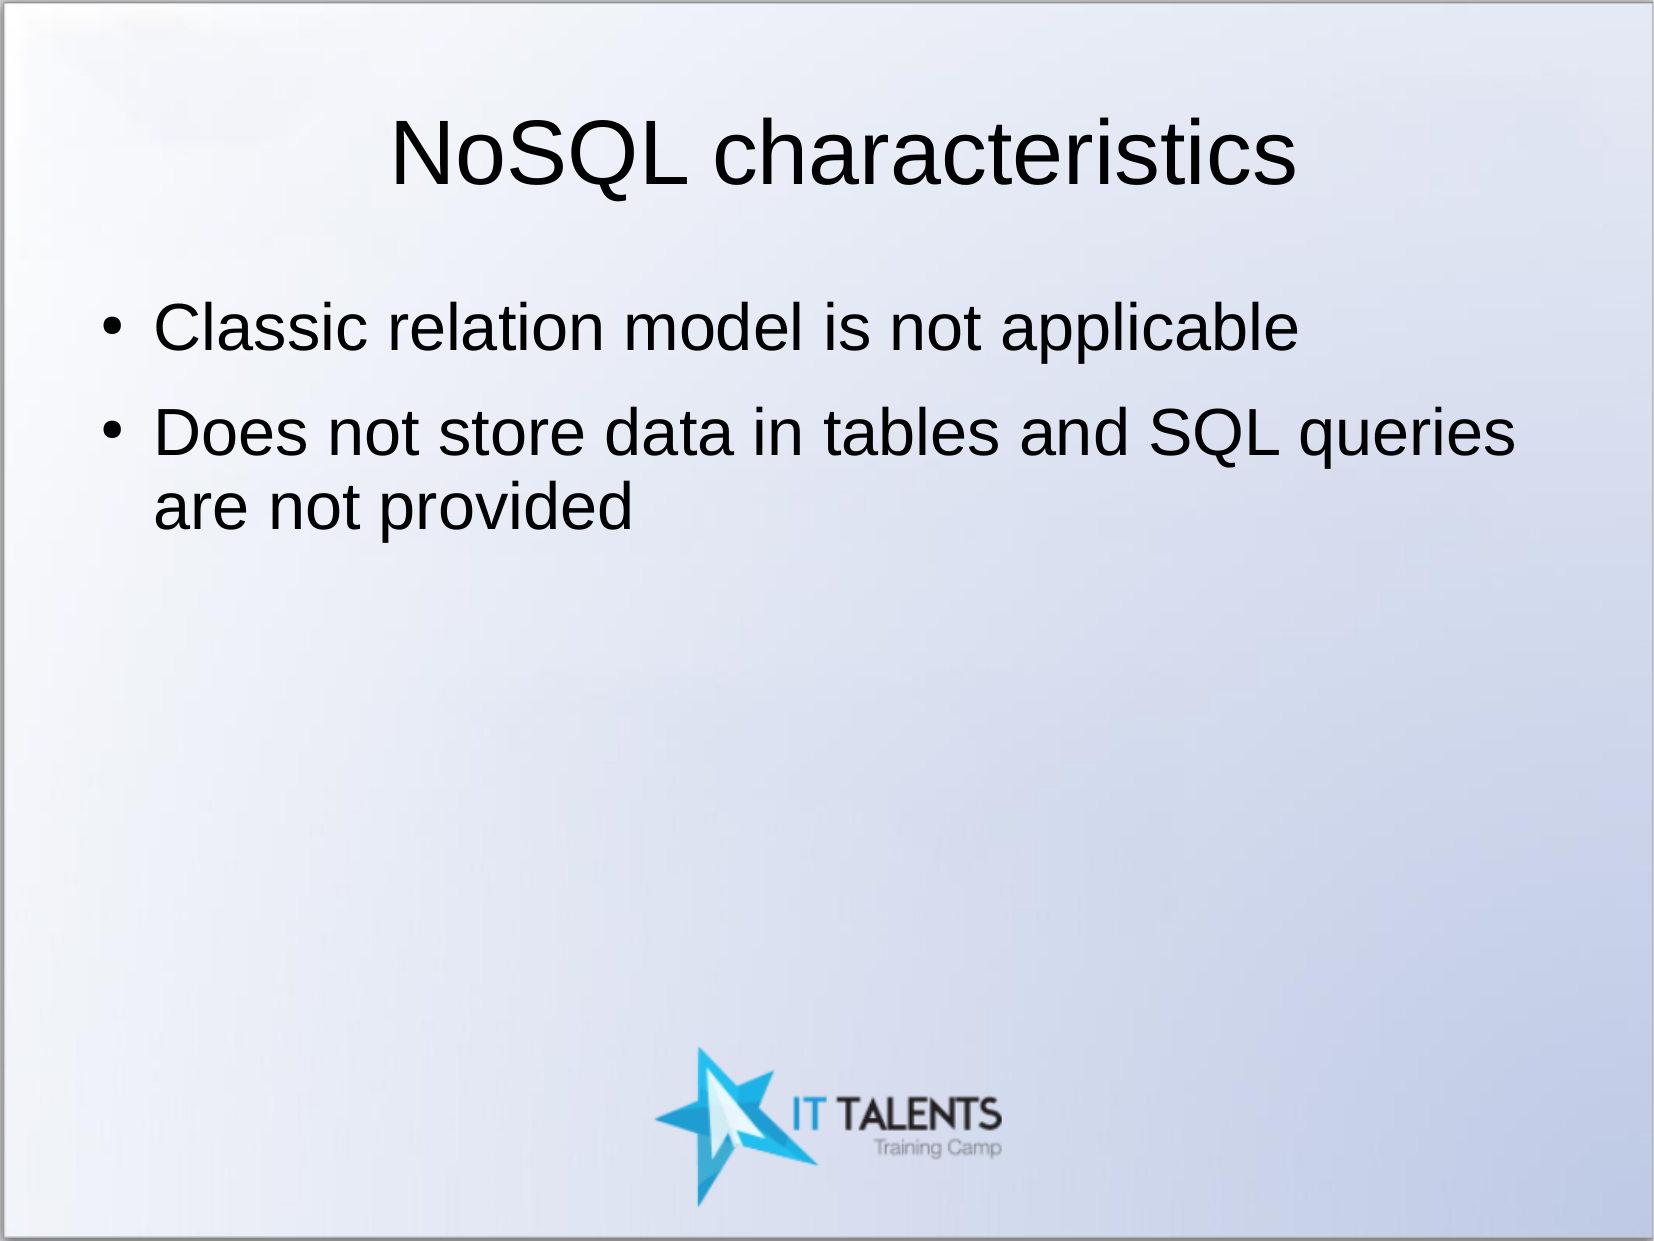

# NoSQL characteristics
Classic relation model is not applicable
Does not store data in tables and SQL queries are not provided